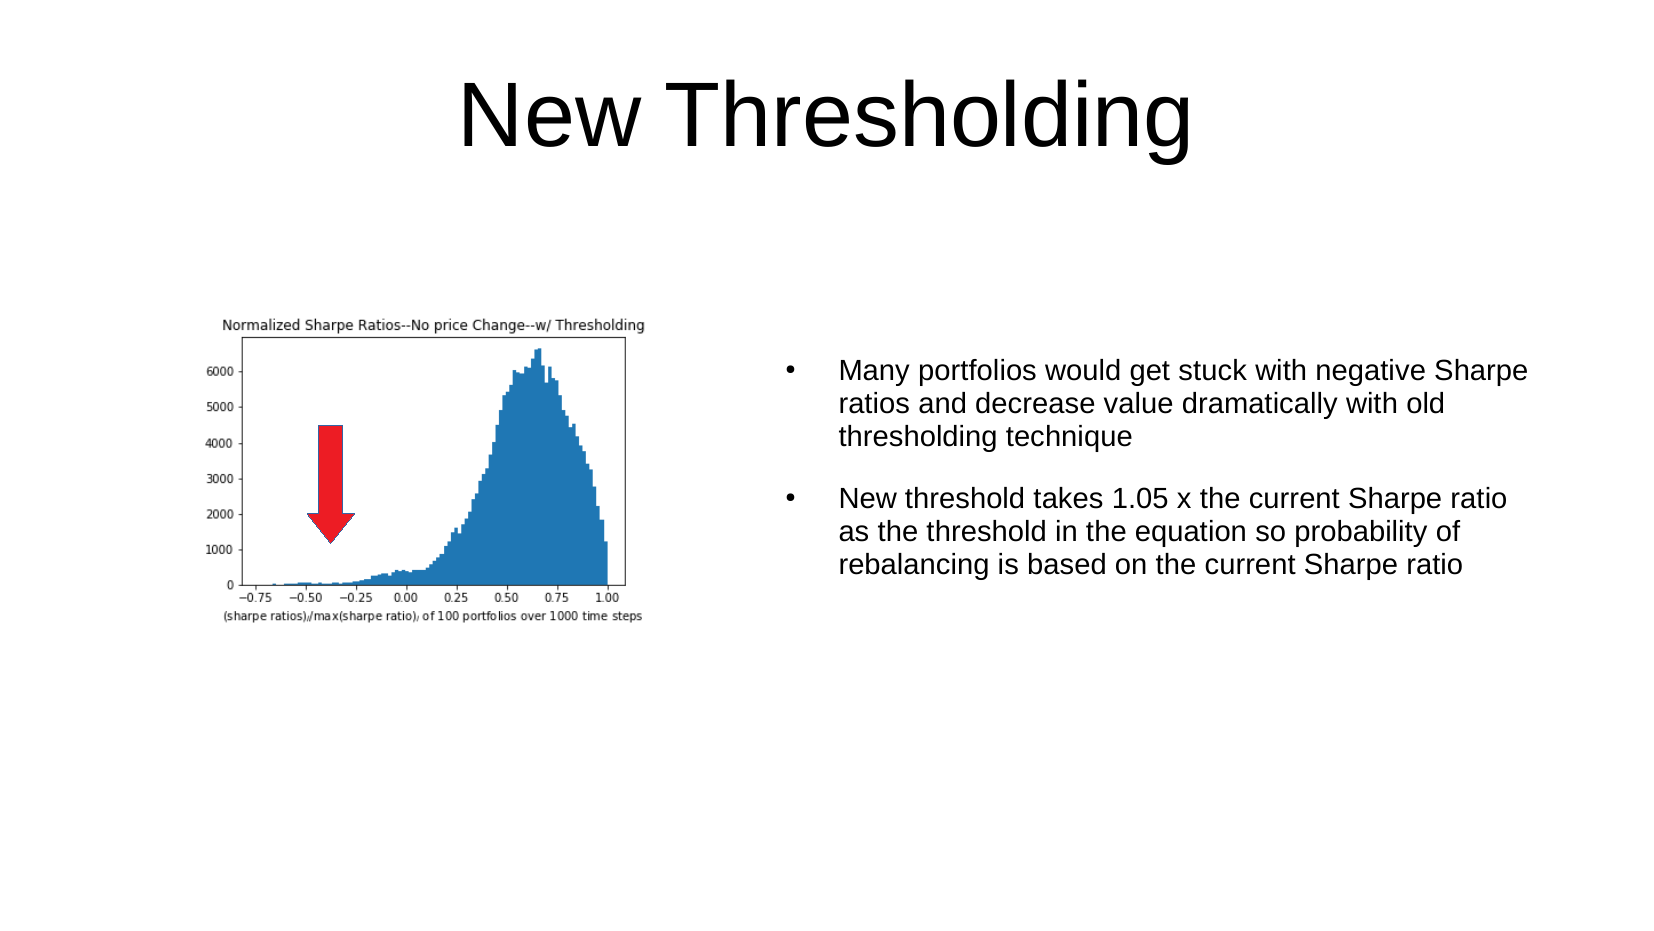

# New Thresholding
Many portfolios would get stuck with negative Sharpe ratios and decrease value dramatically with old thresholding technique
New threshold takes 1.05 x the current Sharpe ratio as the threshold in the equation so probability of rebalancing is based on the current Sharpe ratio